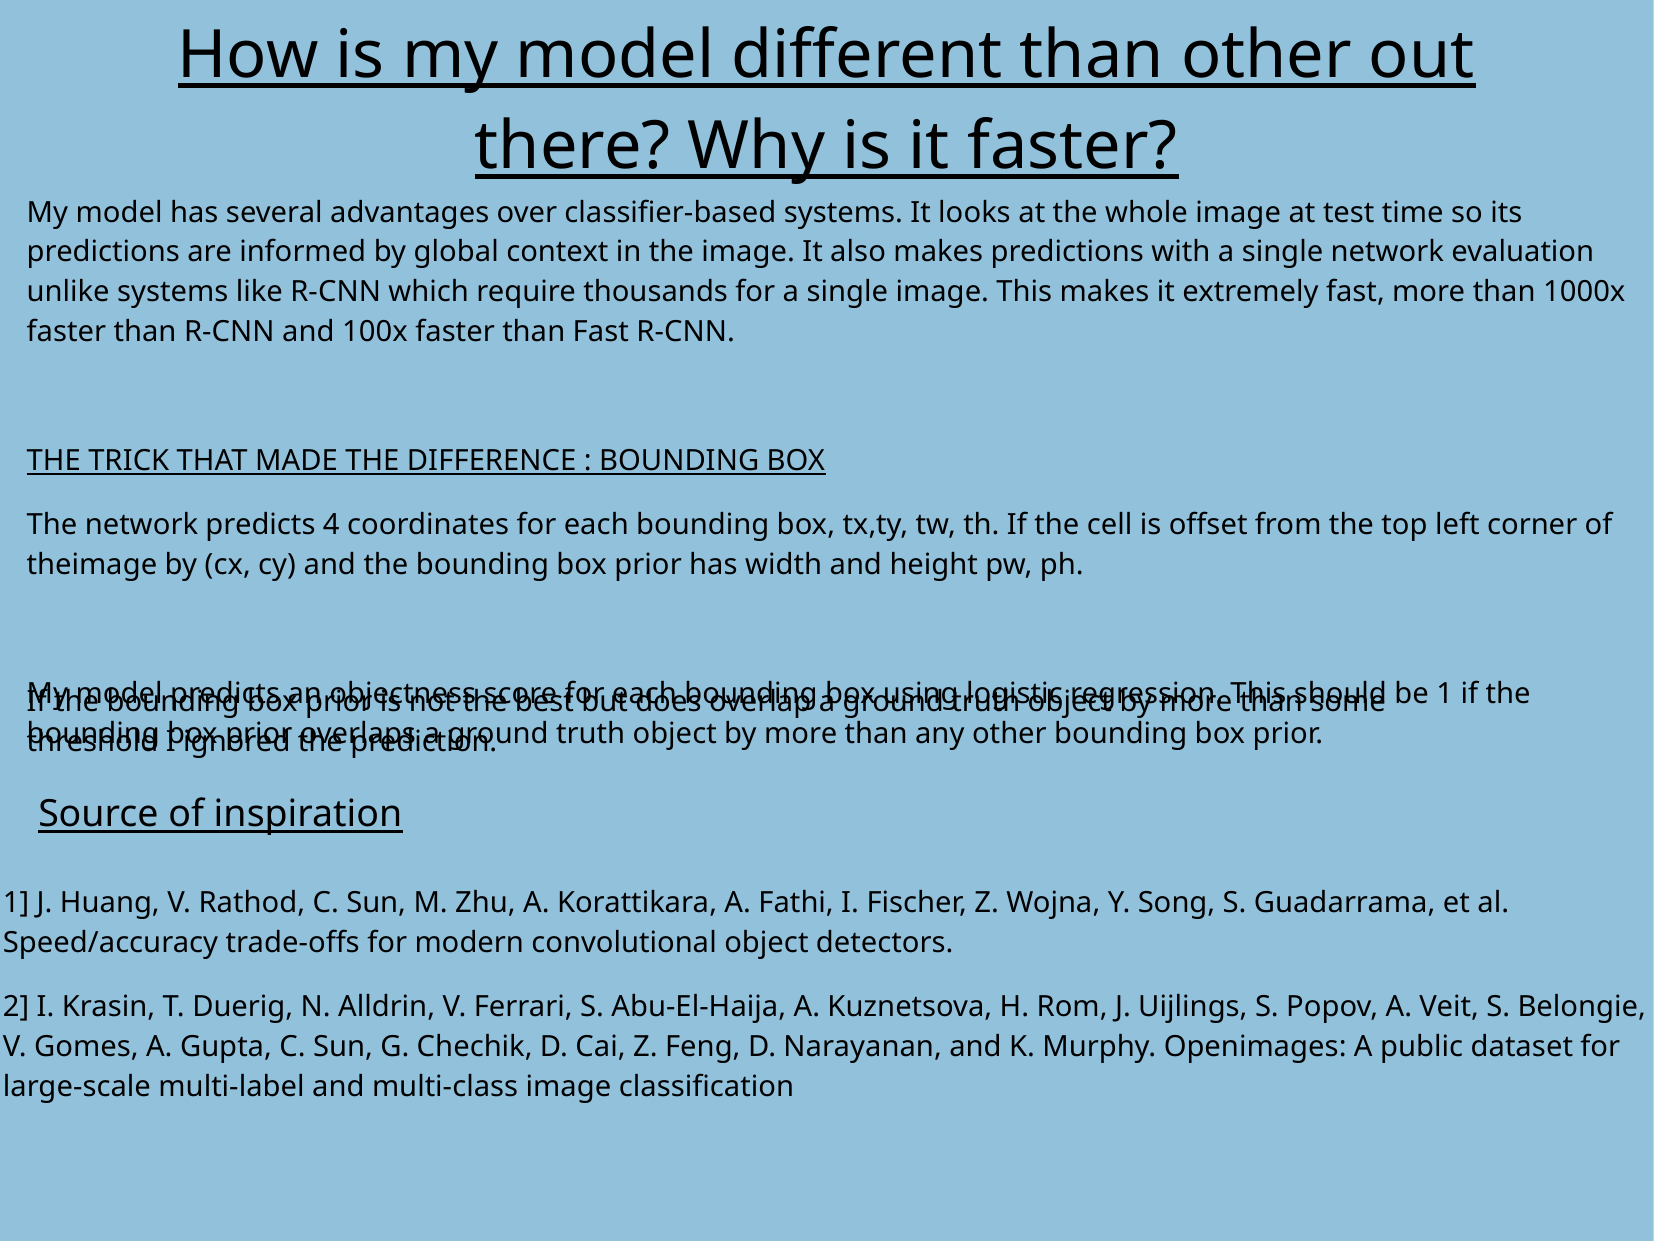

# How is my model different than other out there? Why is it faster?
My model has several advantages over classifier-based systems. It looks at the whole image at test time so its predictions are informed by global context in the image. It also makes predictions with a single network evaluation unlike systems like R-CNN which require thousands for a single image. This makes it extremely fast, more than 1000x faster than R-CNN and 100x faster than Fast R-CNN.
THE TRICK THAT MADE THE DIFFERENCE : BOUNDING BOX
The network predicts 4 coordinates for each bounding box, tx,ty, tw, th. If the cell is offset from the top left corner of theimage by (cx, cy) and the bounding box prior has width and height pw, ph.
My model predicts an objectness score for each bounding box using logistic regression. This should be 1 if the bounding box prior overlaps a ground truth object by more than any other bounding box prior.
If the bounding box prior is not the best but does overlap a ground truth object by more than some threshold I ignored the prediction.
Source of inspiration
1] J. Huang, V. Rathod, C. Sun, M. Zhu, A. Korattikara, A. Fathi, I. Fischer, Z. Wojna, Y. Song, S. Guadarrama, et al. Speed/accuracy trade-offs for modern convolutional object detectors.
2] I. Krasin, T. Duerig, N. Alldrin, V. Ferrari, S. Abu-El-Haija, A. Kuznetsova, H. Rom, J. Uijlings, S. Popov, A. Veit, S. Belongie, V. Gomes, A. Gupta, C. Sun, G. Chechik, D. Cai, Z. Feng, D. Narayanan, and K. Murphy. Openimages: A public dataset for large-scale multi-label and multi-class image classification